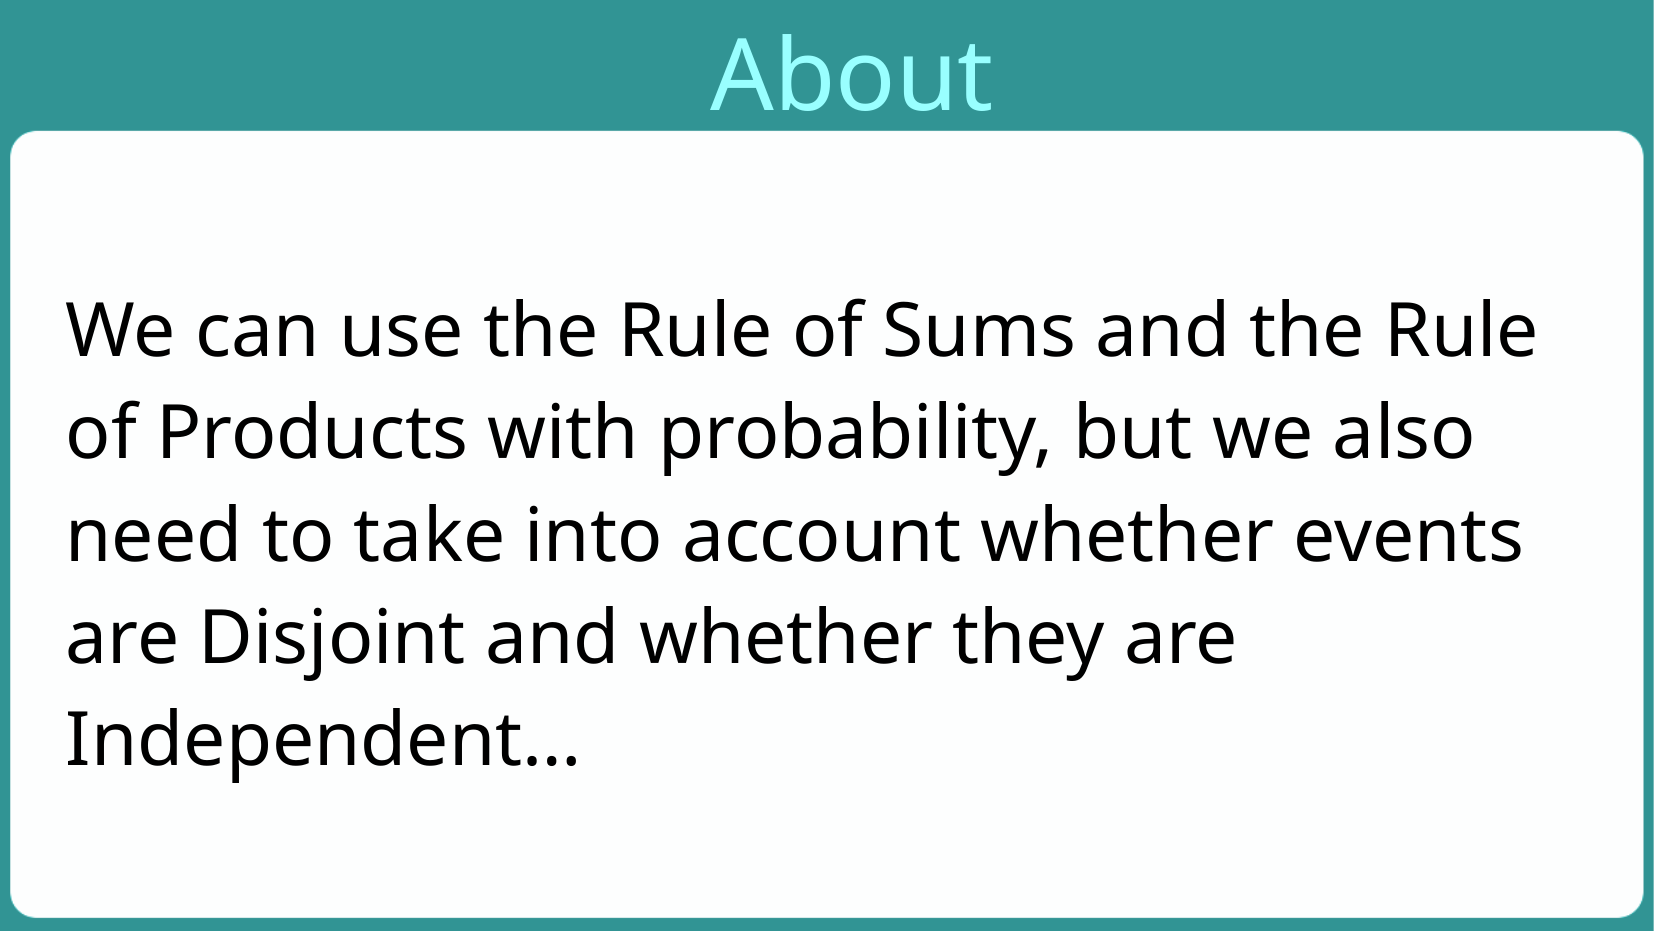

# About
We can use the Rule of Sums and the Rule of Products with probability, but we also need to take into account whether events are Disjoint and whether they are Independent…